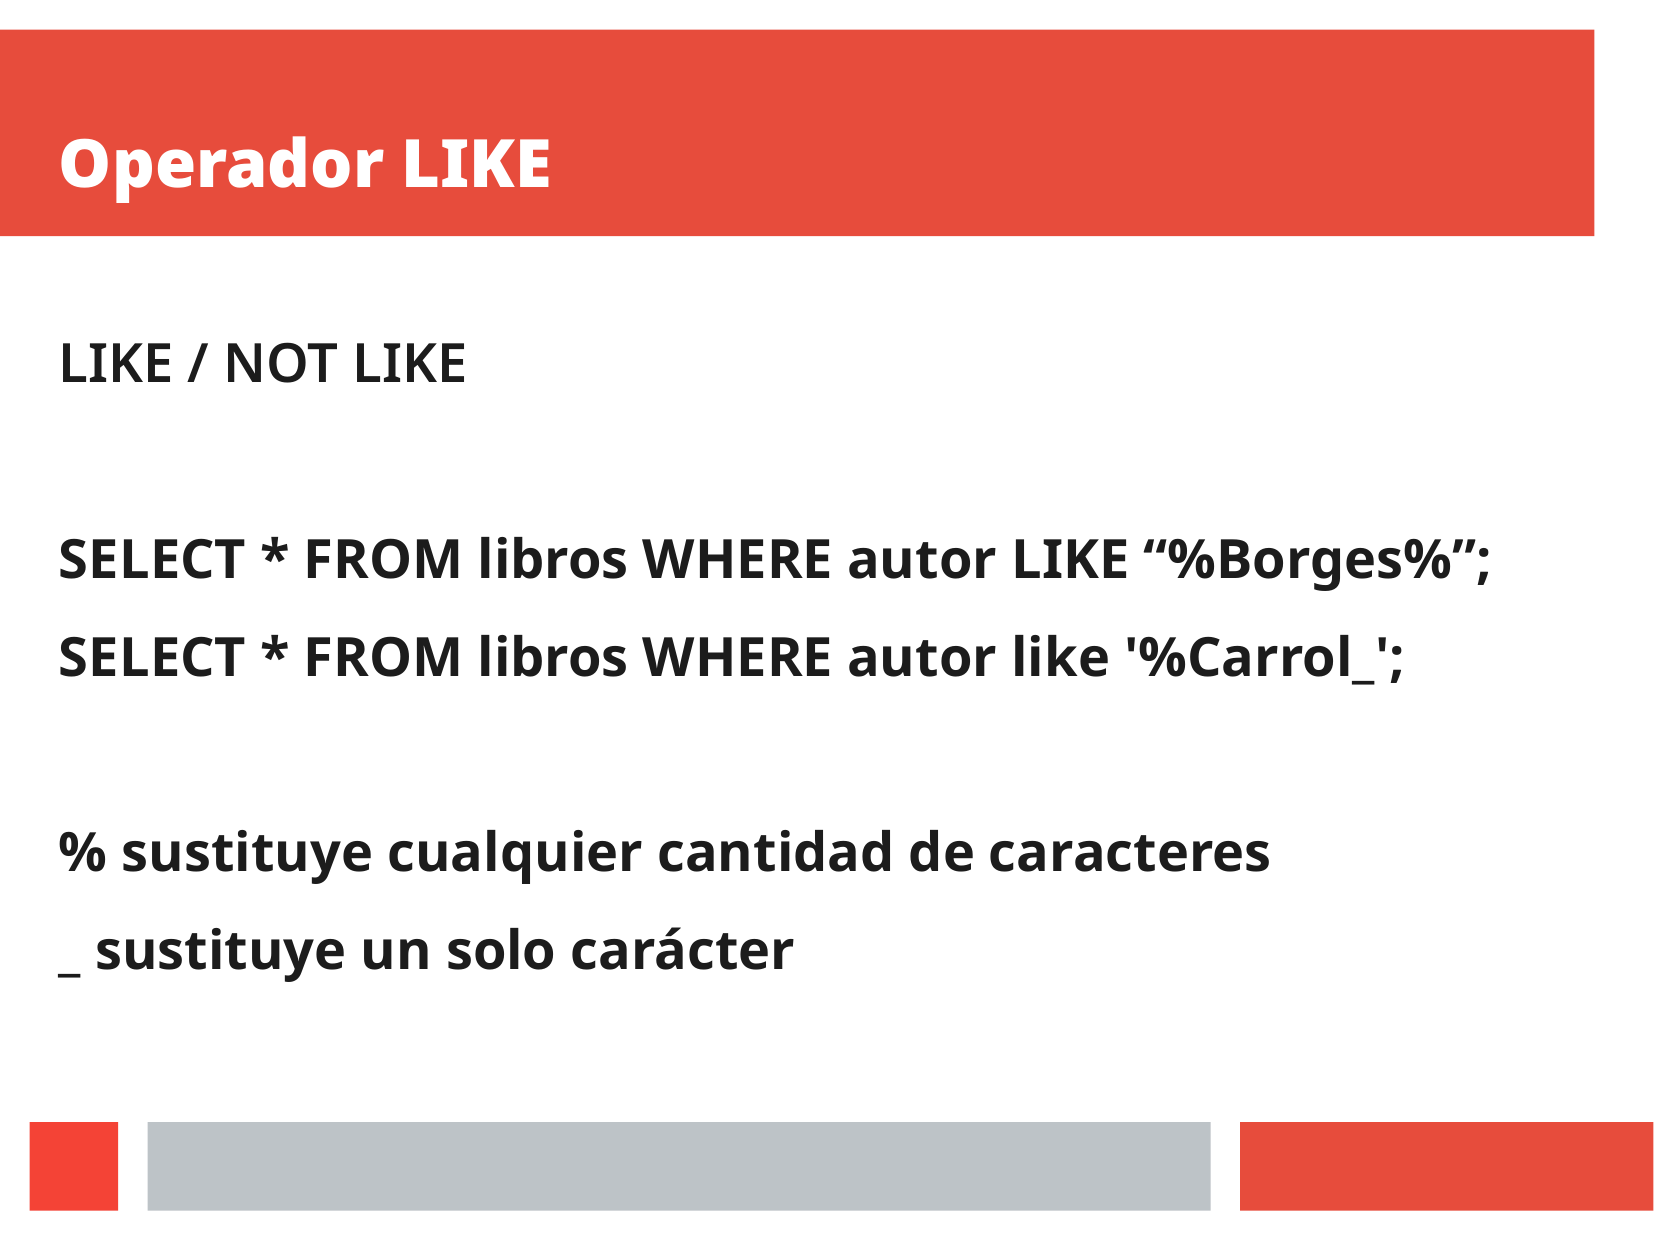

# Operador LIKE
LIKE / NOT LIKE
SELECT * FROM libros WHERE autor LIKE “%Borges%”;
SELECT * FROM libros WHERE autor like '%Carrol_';
% sustituye cualquier cantidad de caracteres
_ sustituye un solo carácter